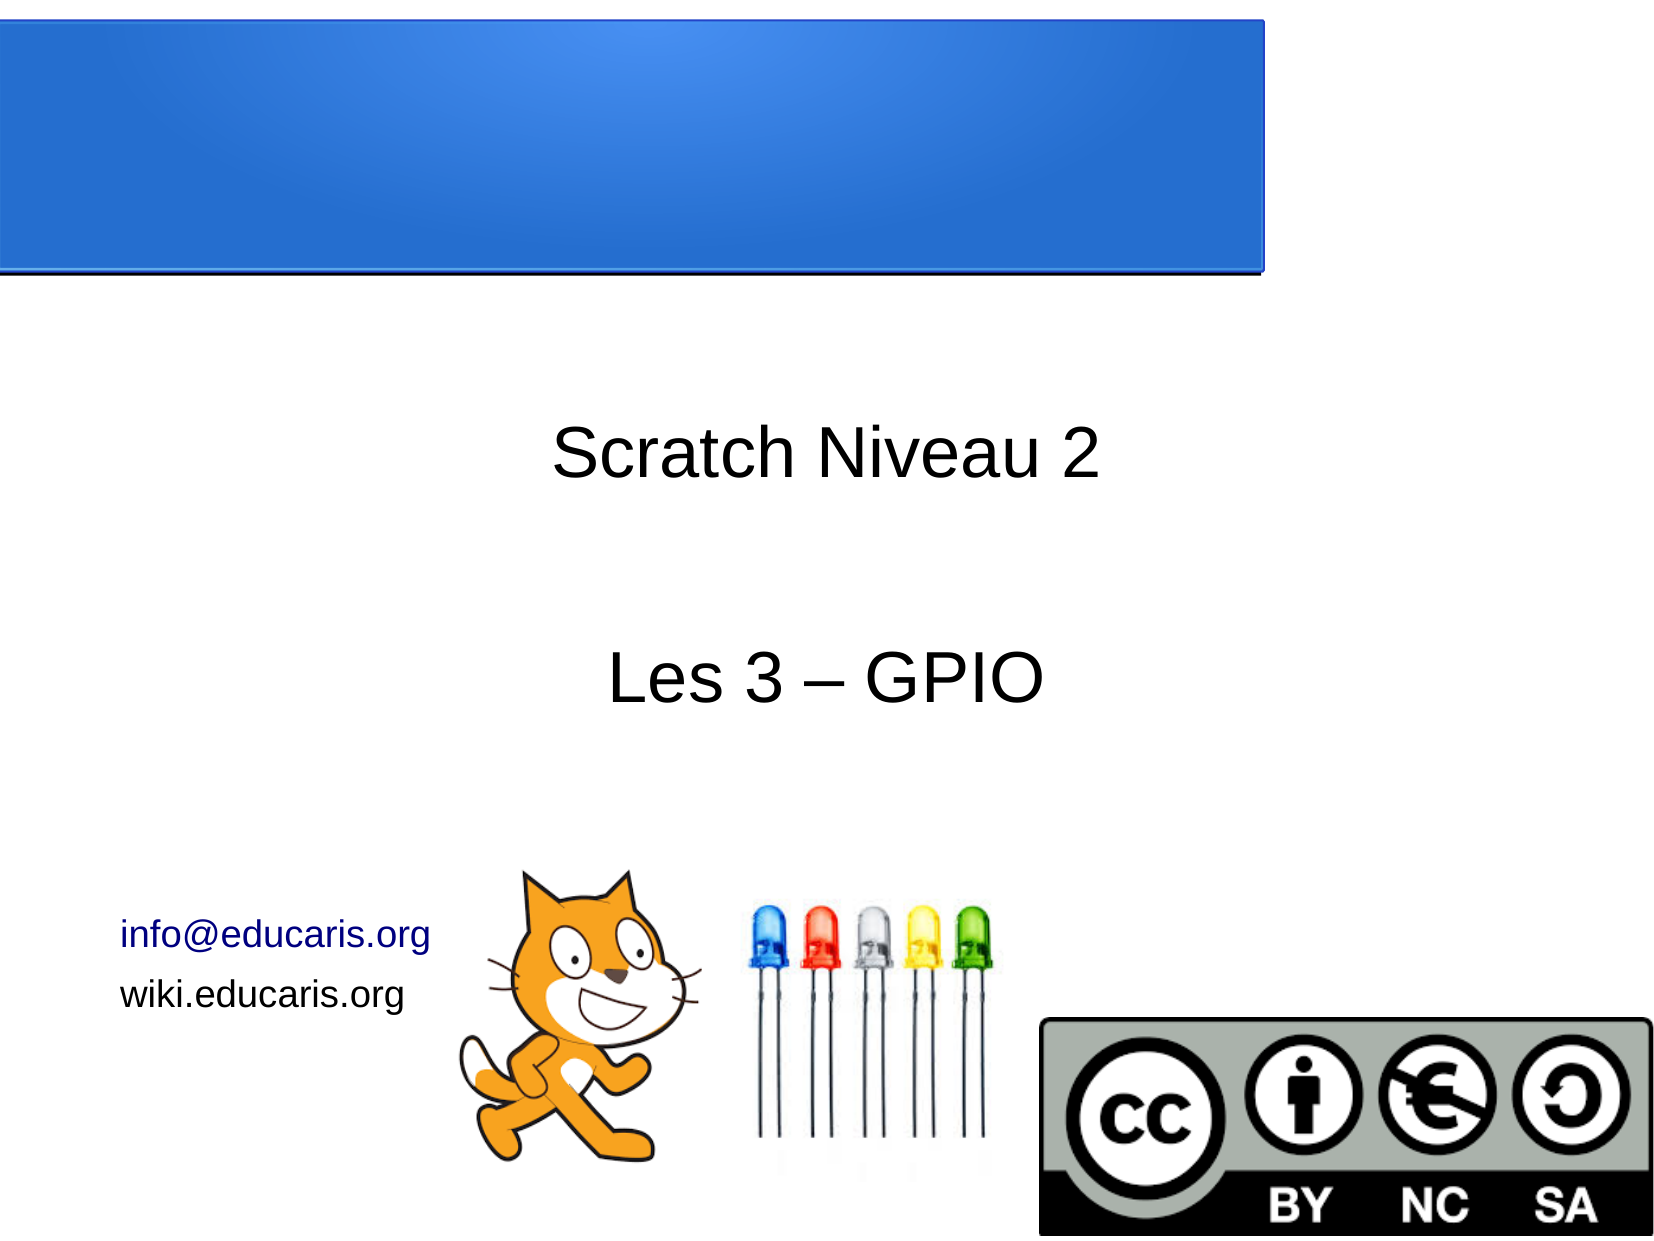

#
Scratch Niveau 2
Les 3 – GPIO
info@educaris.org
wiki.educaris.org